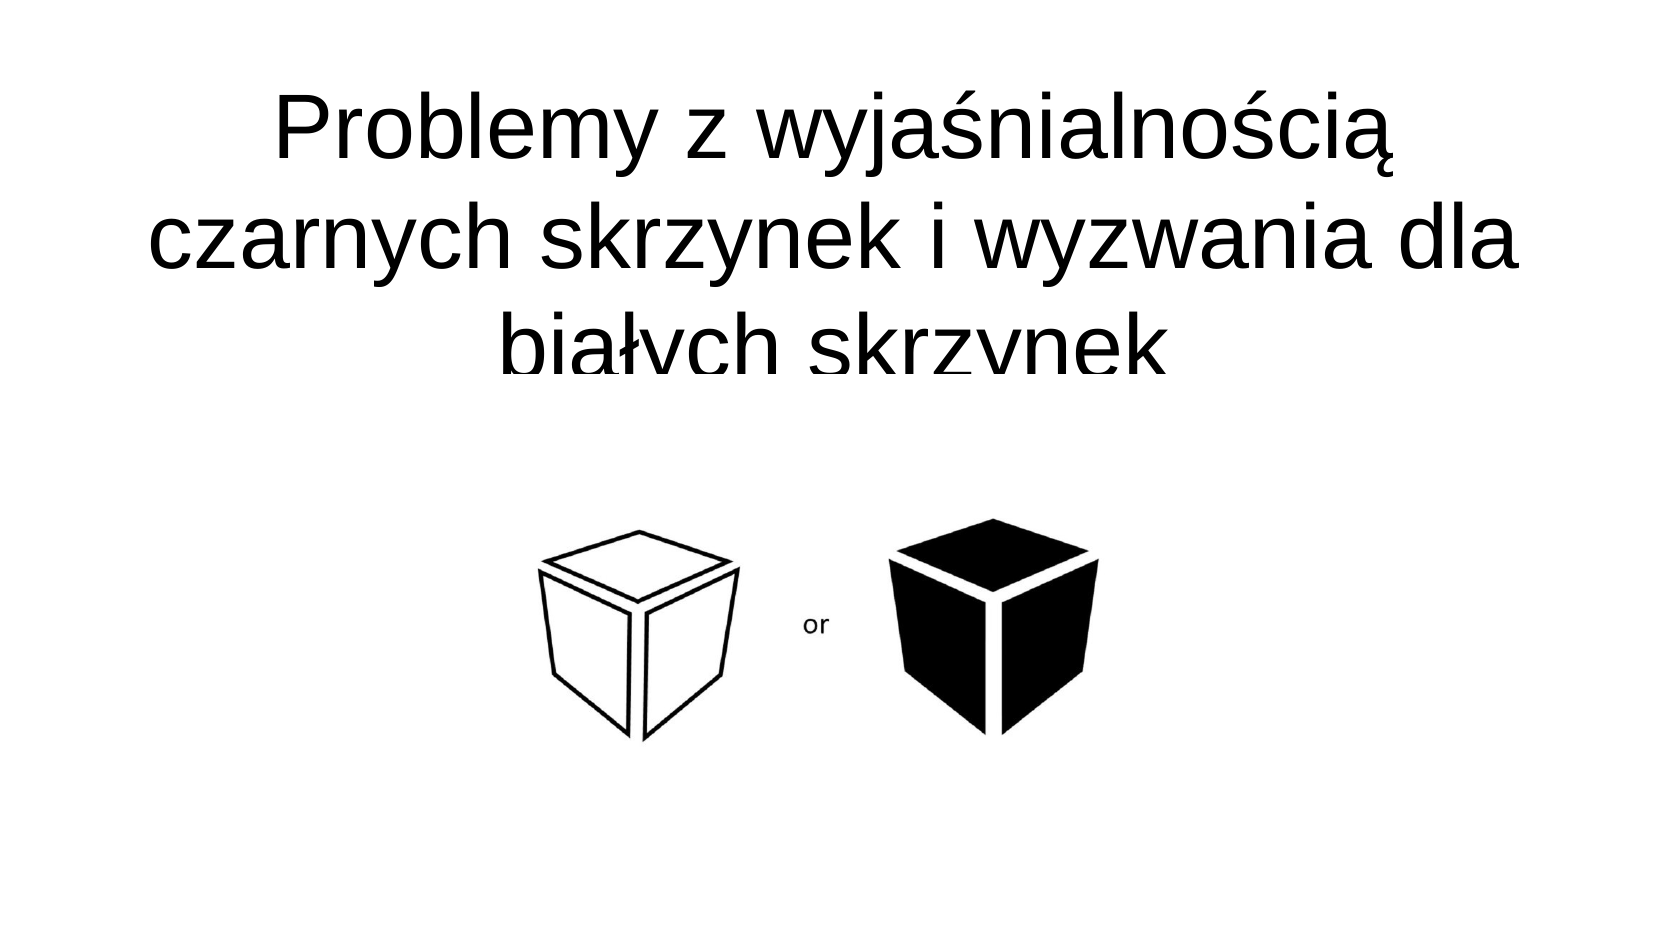

# Problemy z wyjaśnialnością czarnych skrzynek i wyzwania dla białych skrzynek